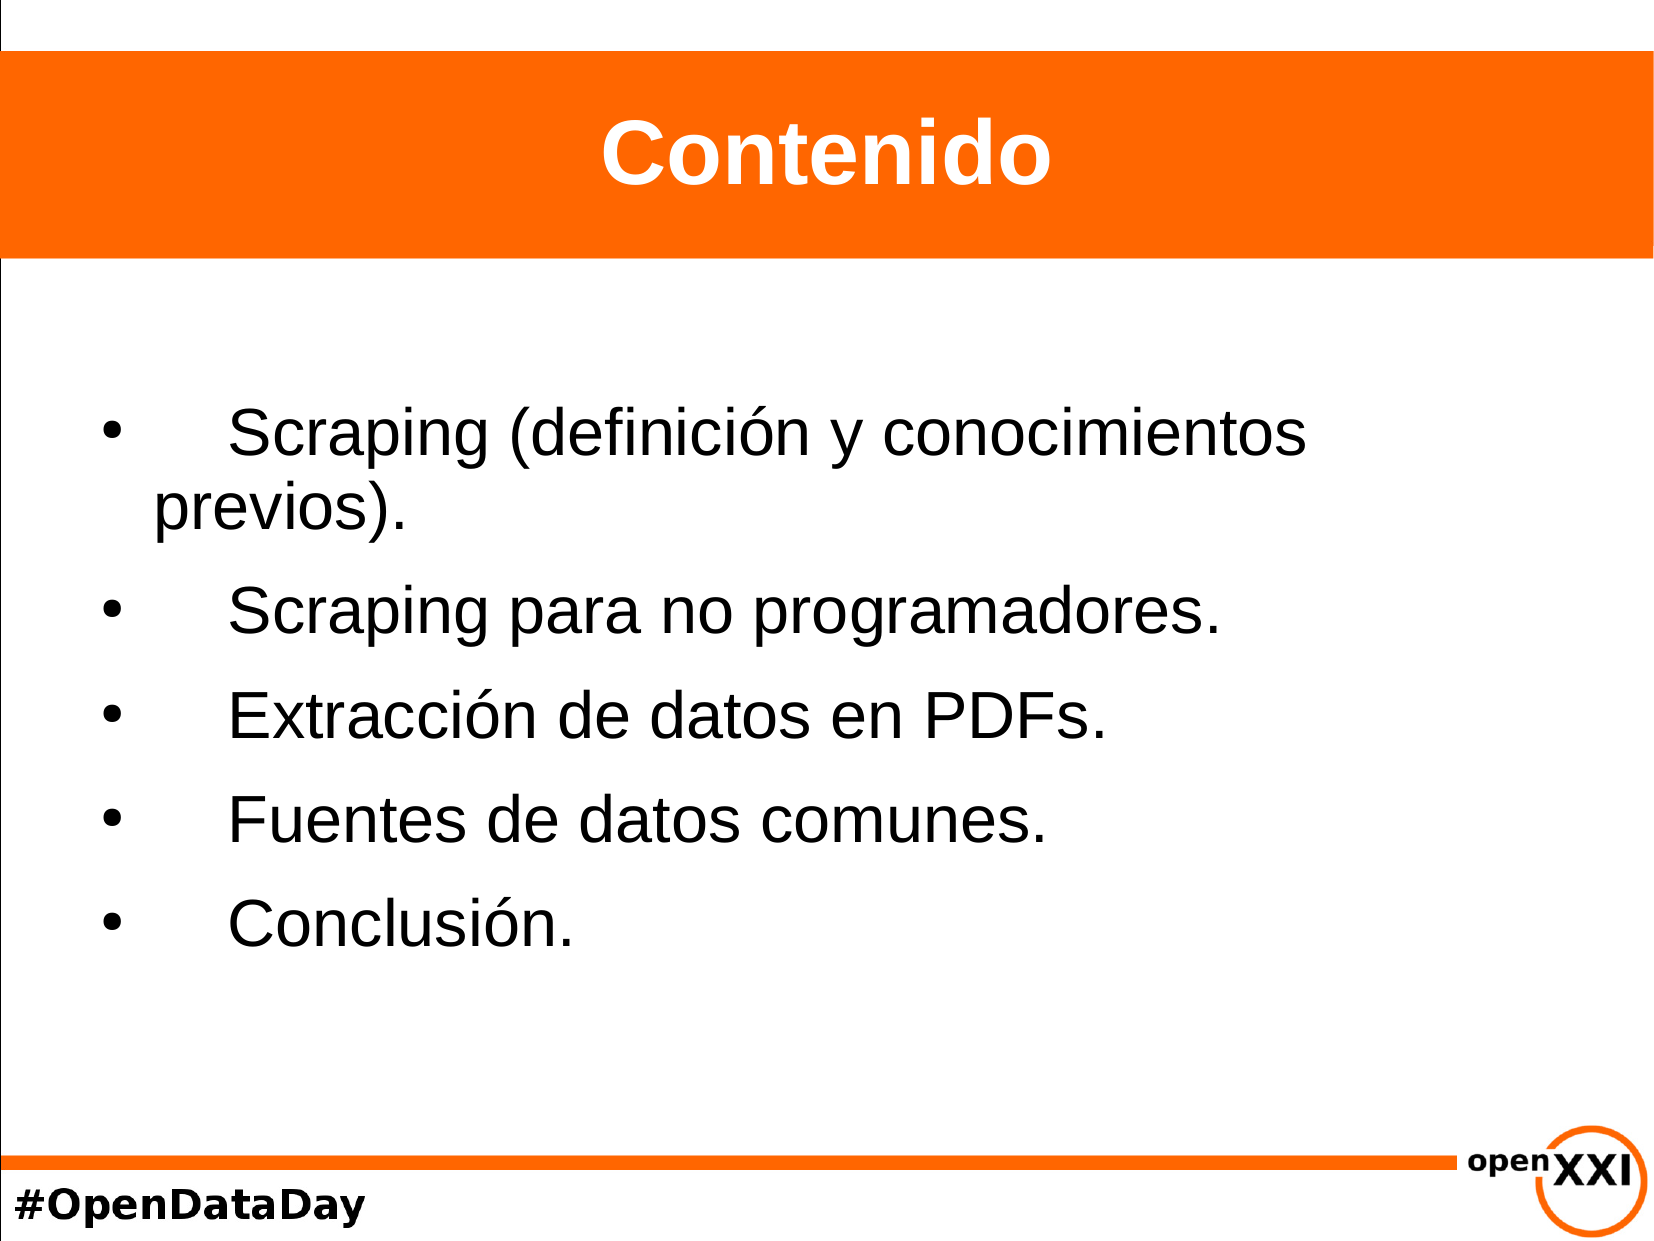

# Contenido
 Scraping (definición y conocimientos previos).
 Scraping para no programadores.
 Extracción de datos en PDFs.
 Fuentes de datos comunes.
 Conclusión.